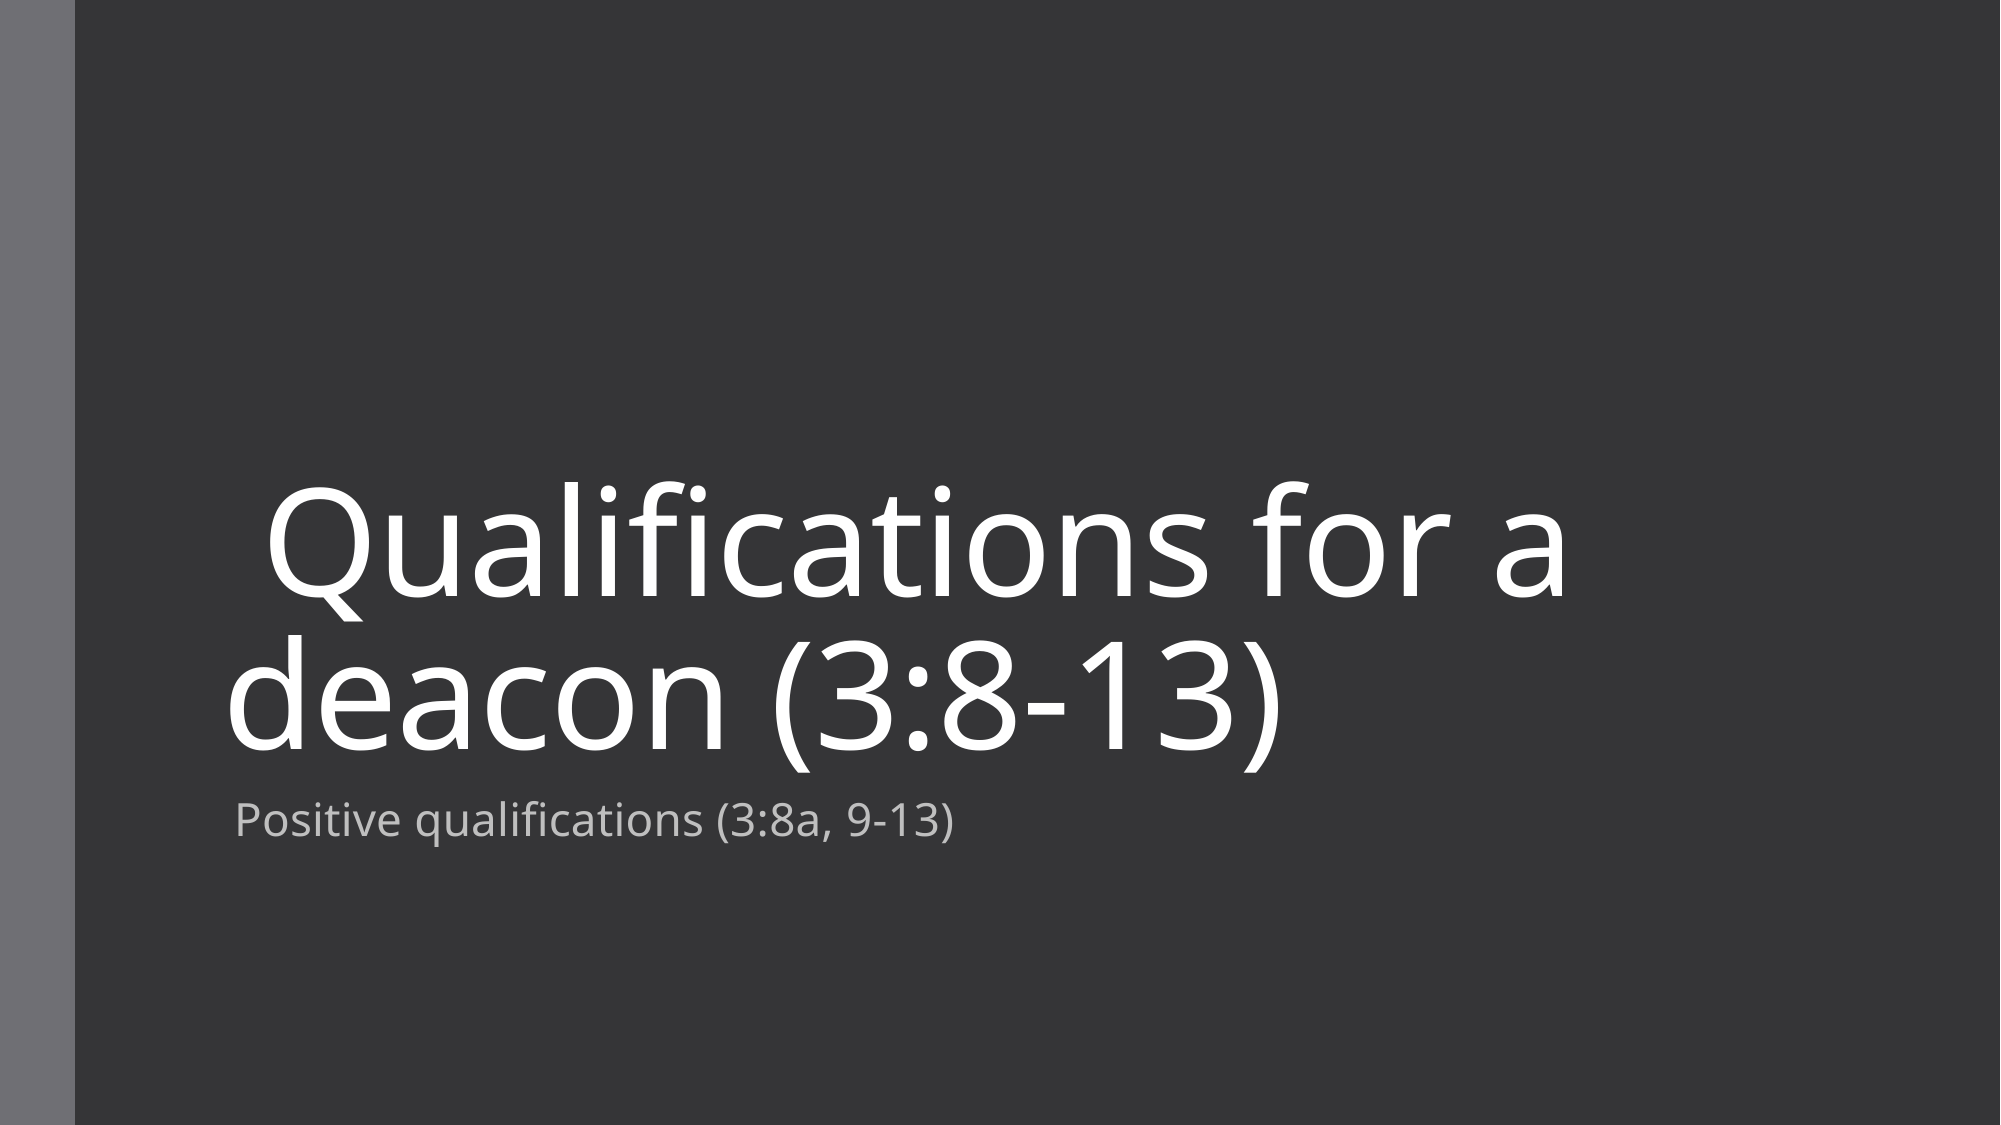

# Qualifications for a deacon (3:8-13)
 Positive qualifications (3:8a, 9-13)